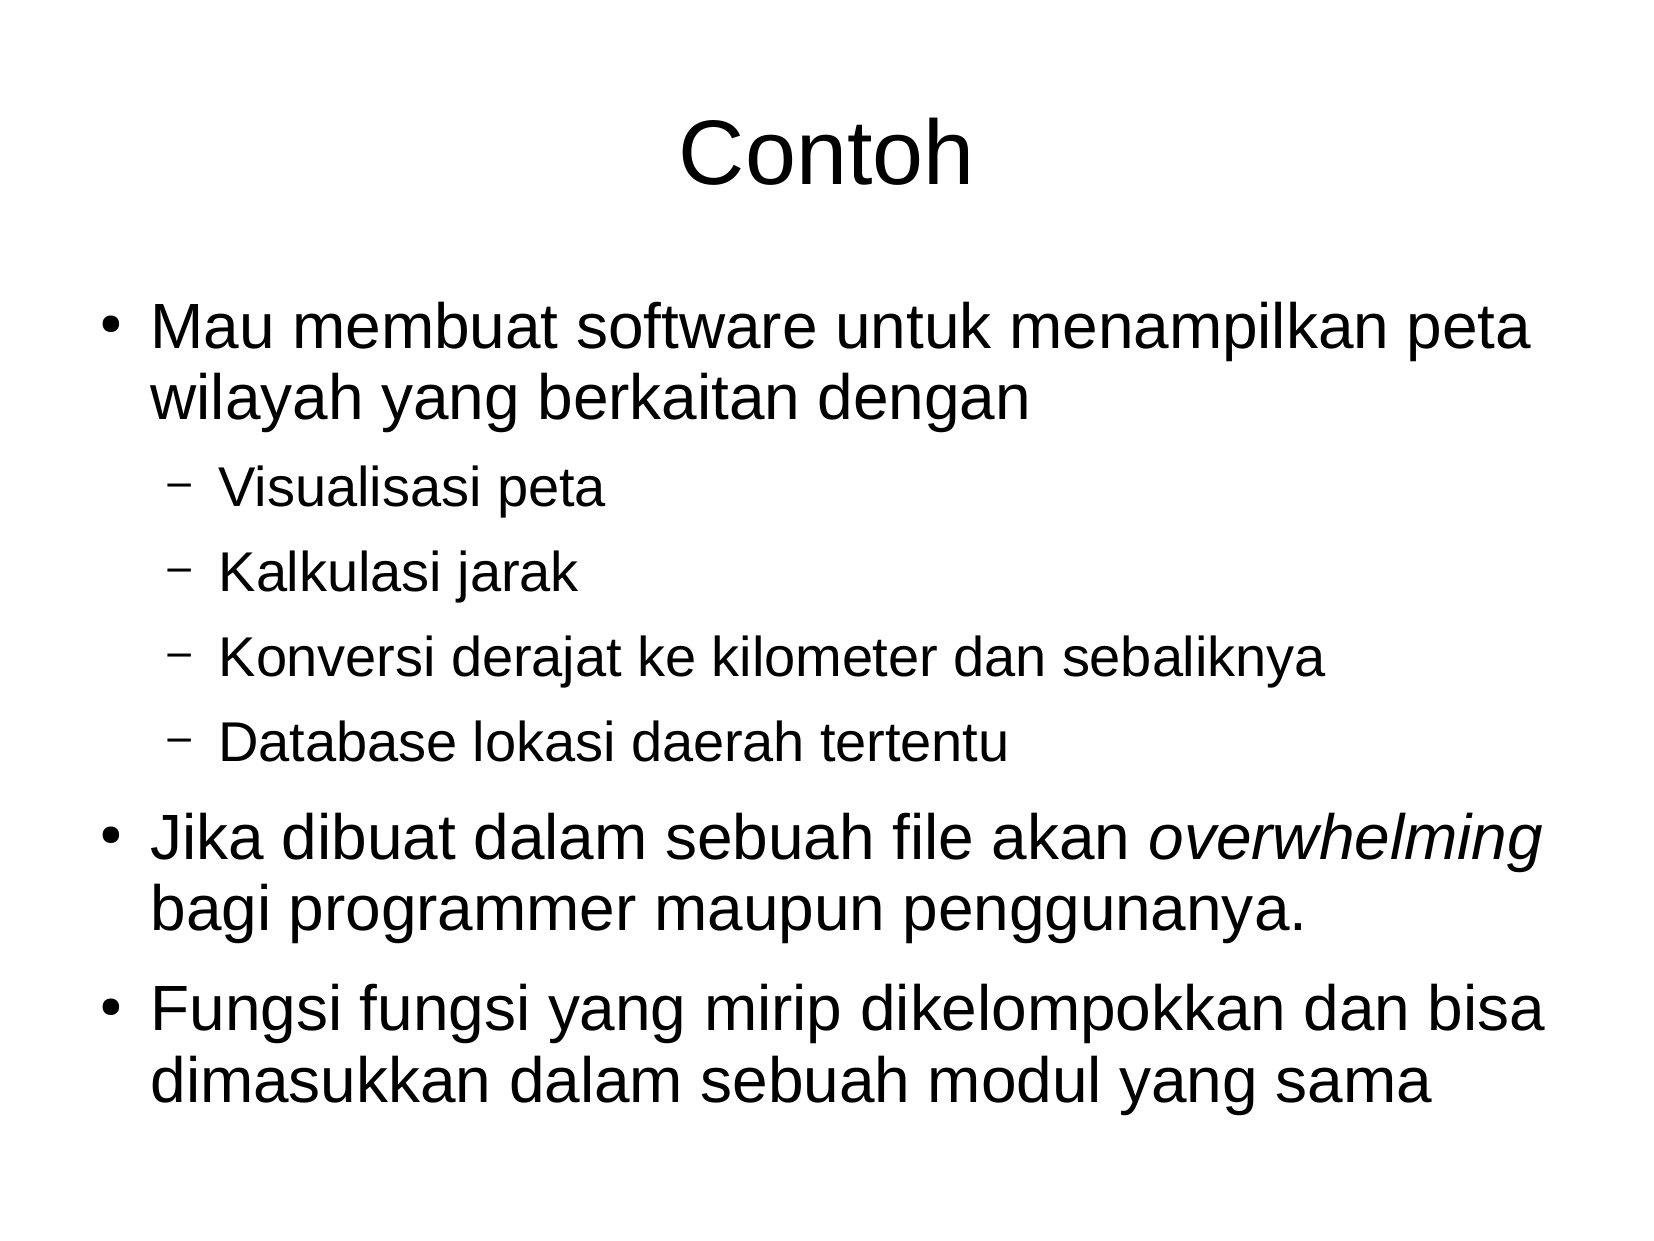

# Contoh
Mau membuat software untuk menampilkan peta wilayah yang berkaitan dengan
Visualisasi peta
Kalkulasi jarak
Konversi derajat ke kilometer dan sebaliknya
Database lokasi daerah tertentu
Jika dibuat dalam sebuah file akan overwhelming bagi programmer maupun penggunanya.
Fungsi fungsi yang mirip dikelompokkan dan bisa dimasukkan dalam sebuah modul yang sama